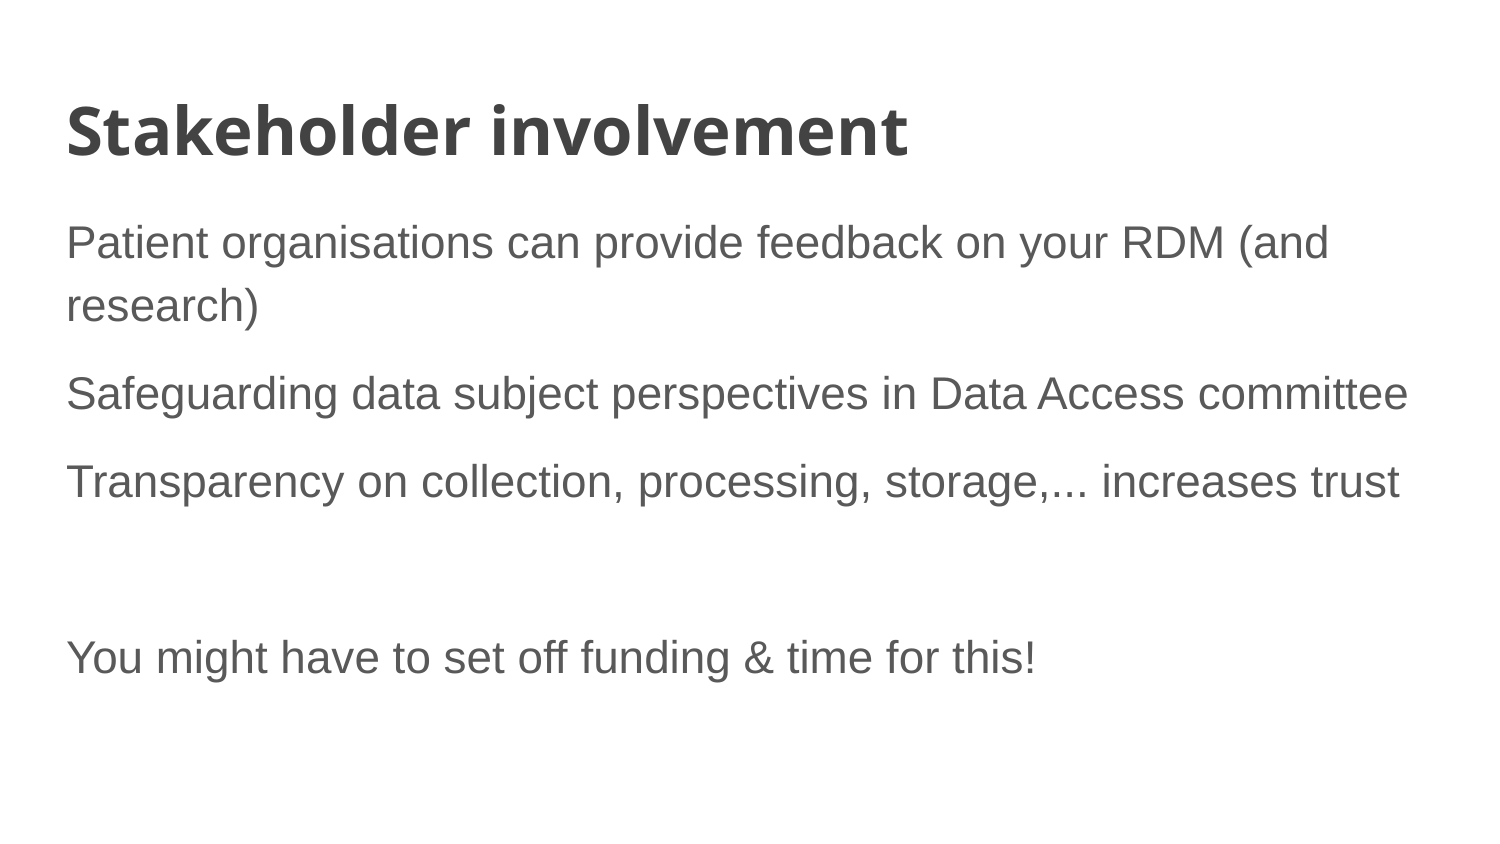

# Stakeholder involvement
Patient organisations can provide feedback on your RDM (and research)
Safeguarding data subject perspectives in Data Access committee
Transparency on collection, processing, storage,... increases trust
You might have to set off funding & time for this!